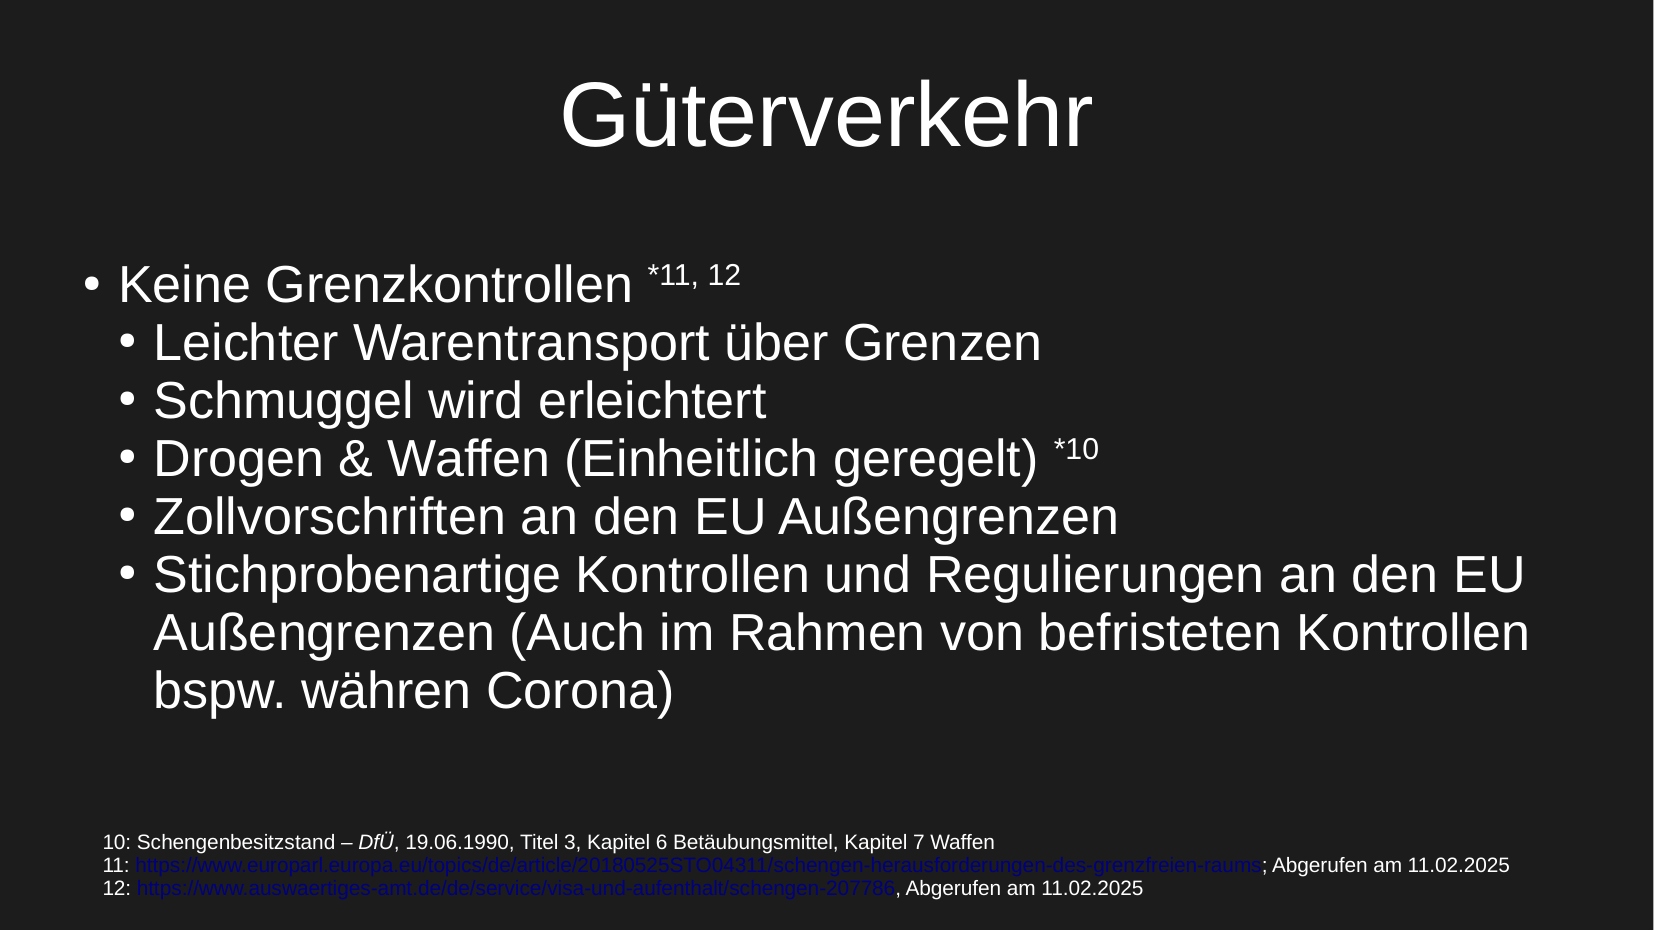

# Güterverkehr
Keine Grenzkontrollen *11, 12
Leichter Warentransport über Grenzen
Schmuggel wird erleichtert
Drogen & Waffen (Einheitlich geregelt) *10
Zollvorschriften an den EU Außengrenzen
Stichprobenartige Kontrollen und Regulierungen an den EU Außengrenzen (Auch im Rahmen von befristeten Kontrollen bspw. währen Corona)
10: Schengenbesitzstand – DfÜ, 19.06.1990, Titel 3, Kapitel 6 Betäubungsmittel, Kapitel 7 Waffen
11: https://www.europarl.europa.eu/topics/de/article/20180525STO04311/schengen-herausforderungen-des-grenzfreien-raums; Abgerufen am 11.02.2025
12: https://www.auswaertiges-amt.de/de/service/visa-und-aufenthalt/schengen-207786, Abgerufen am 11.02.2025